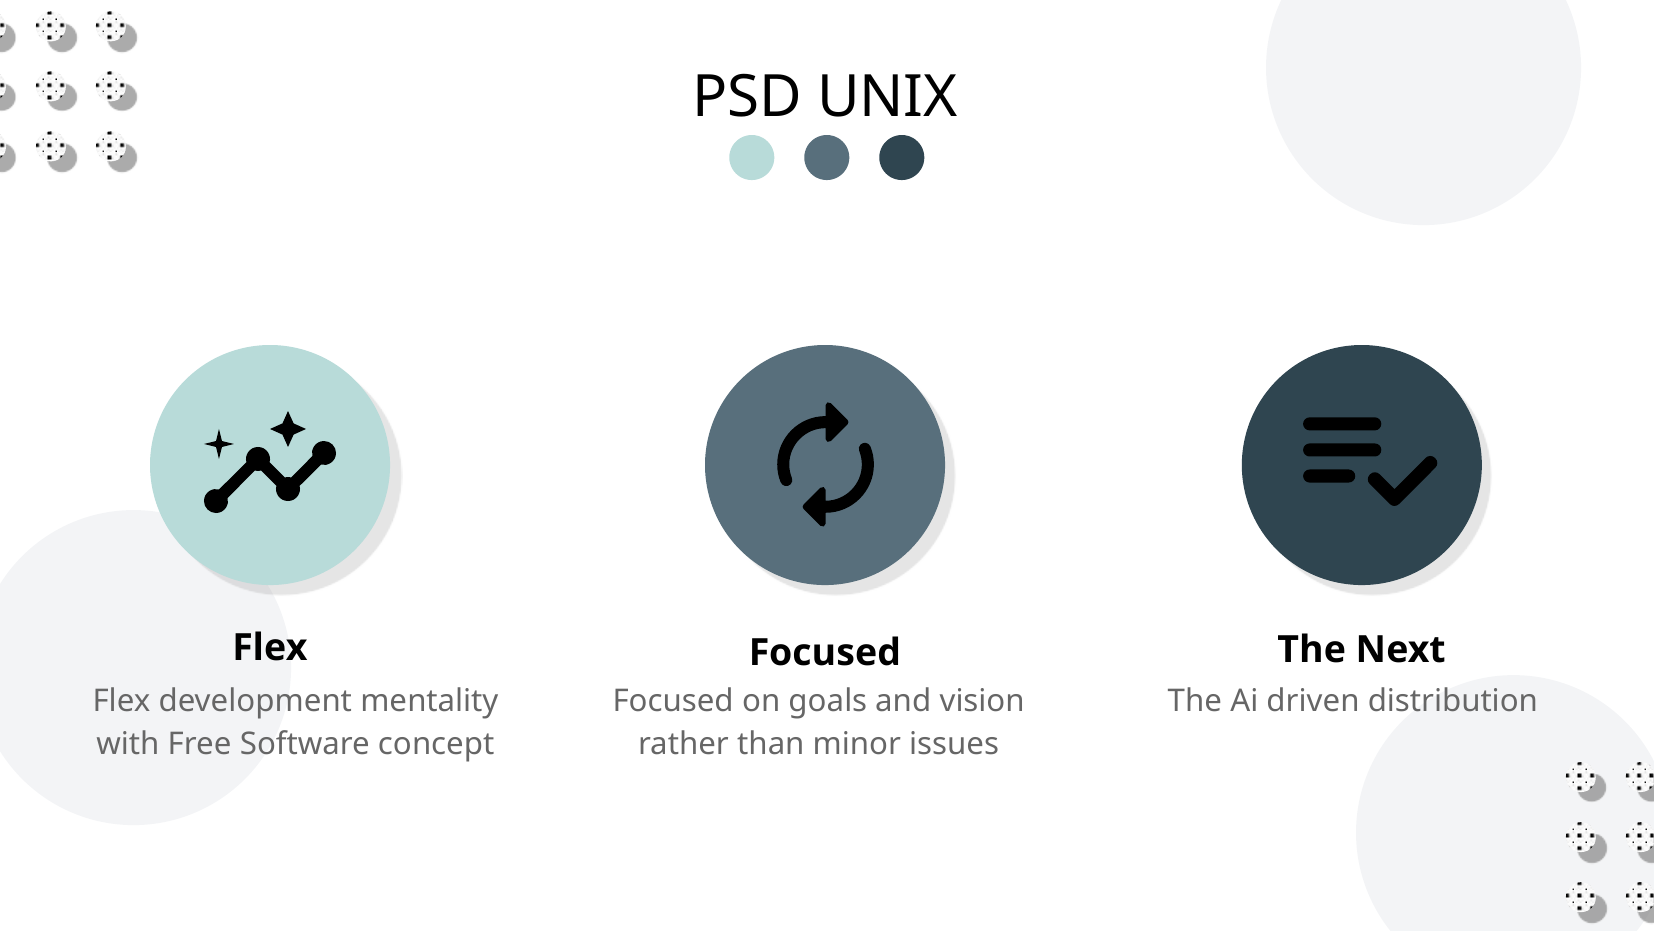

PSD UNIX
Flex
The Next
Focused
Flex development mentality with Free Software concept
Focused on goals and vision rather than minor issues
The Ai driven distribution